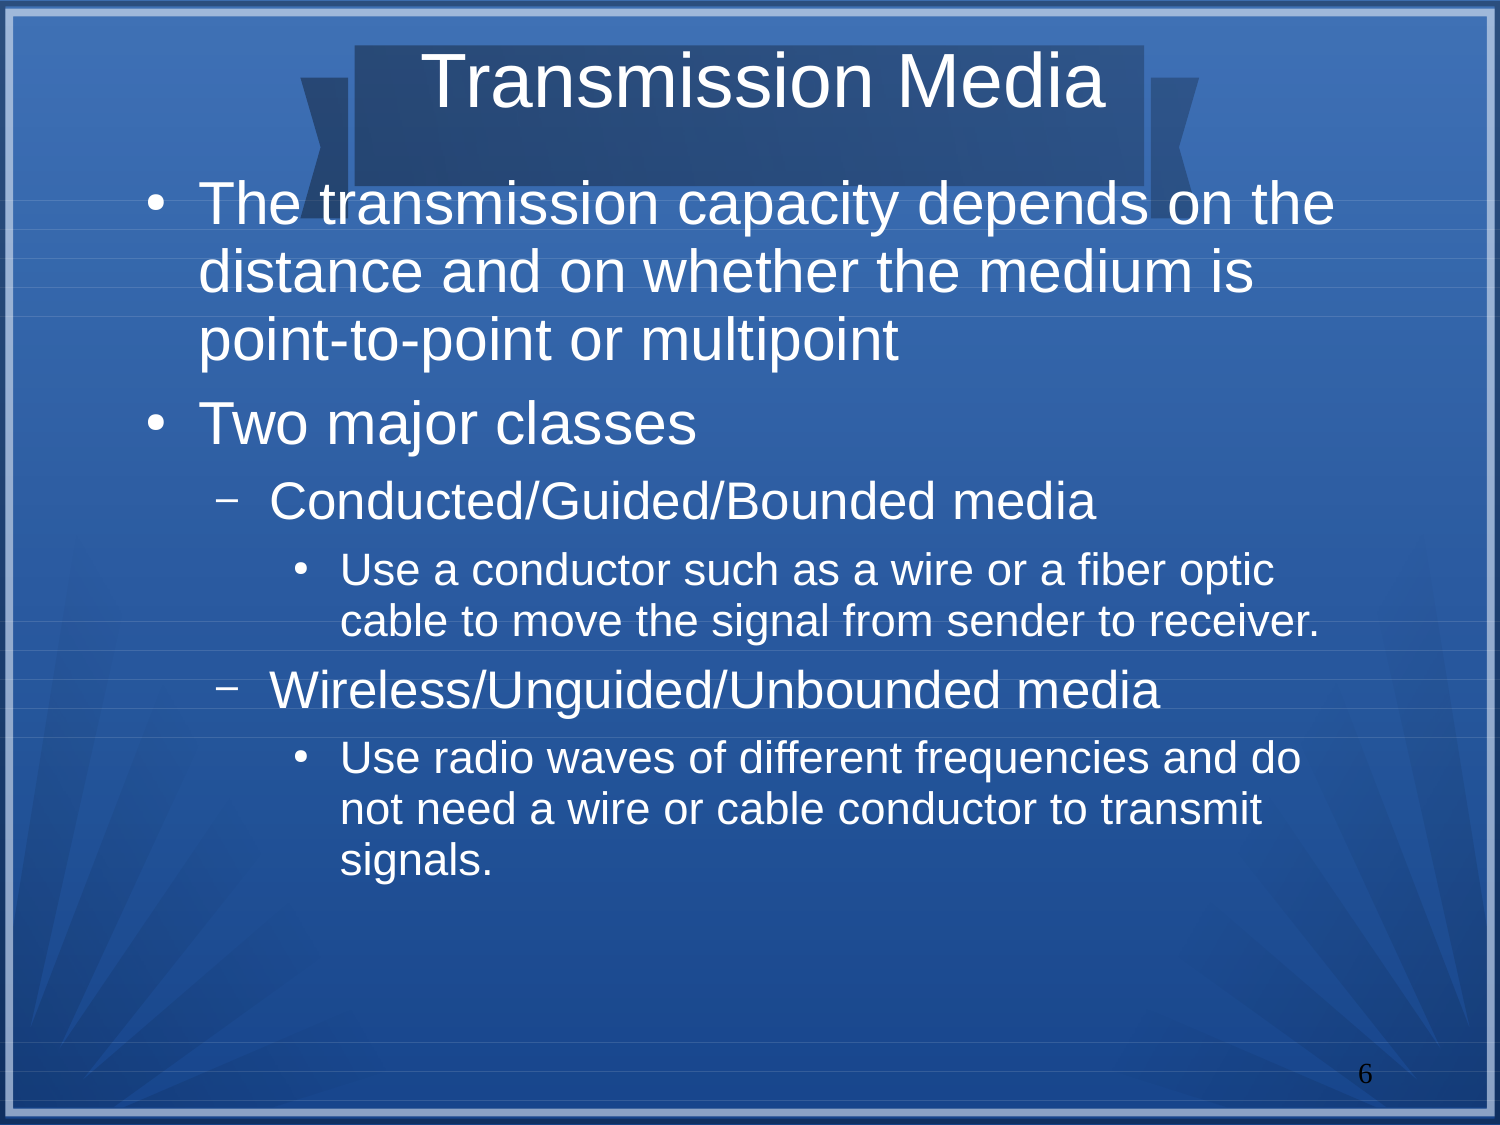

# Transmission Media
The transmission capacity depends on the distance and on whether the medium is point-to-point or multipoint
Two major classes
Conducted/Guided/Bounded media
Use a conductor such as a wire or a fiber optic cable to move the signal from sender to receiver.
Wireless/Unguided/Unbounded media
Use radio waves of different frequencies and do not need a wire or cable conductor to transmit signals.